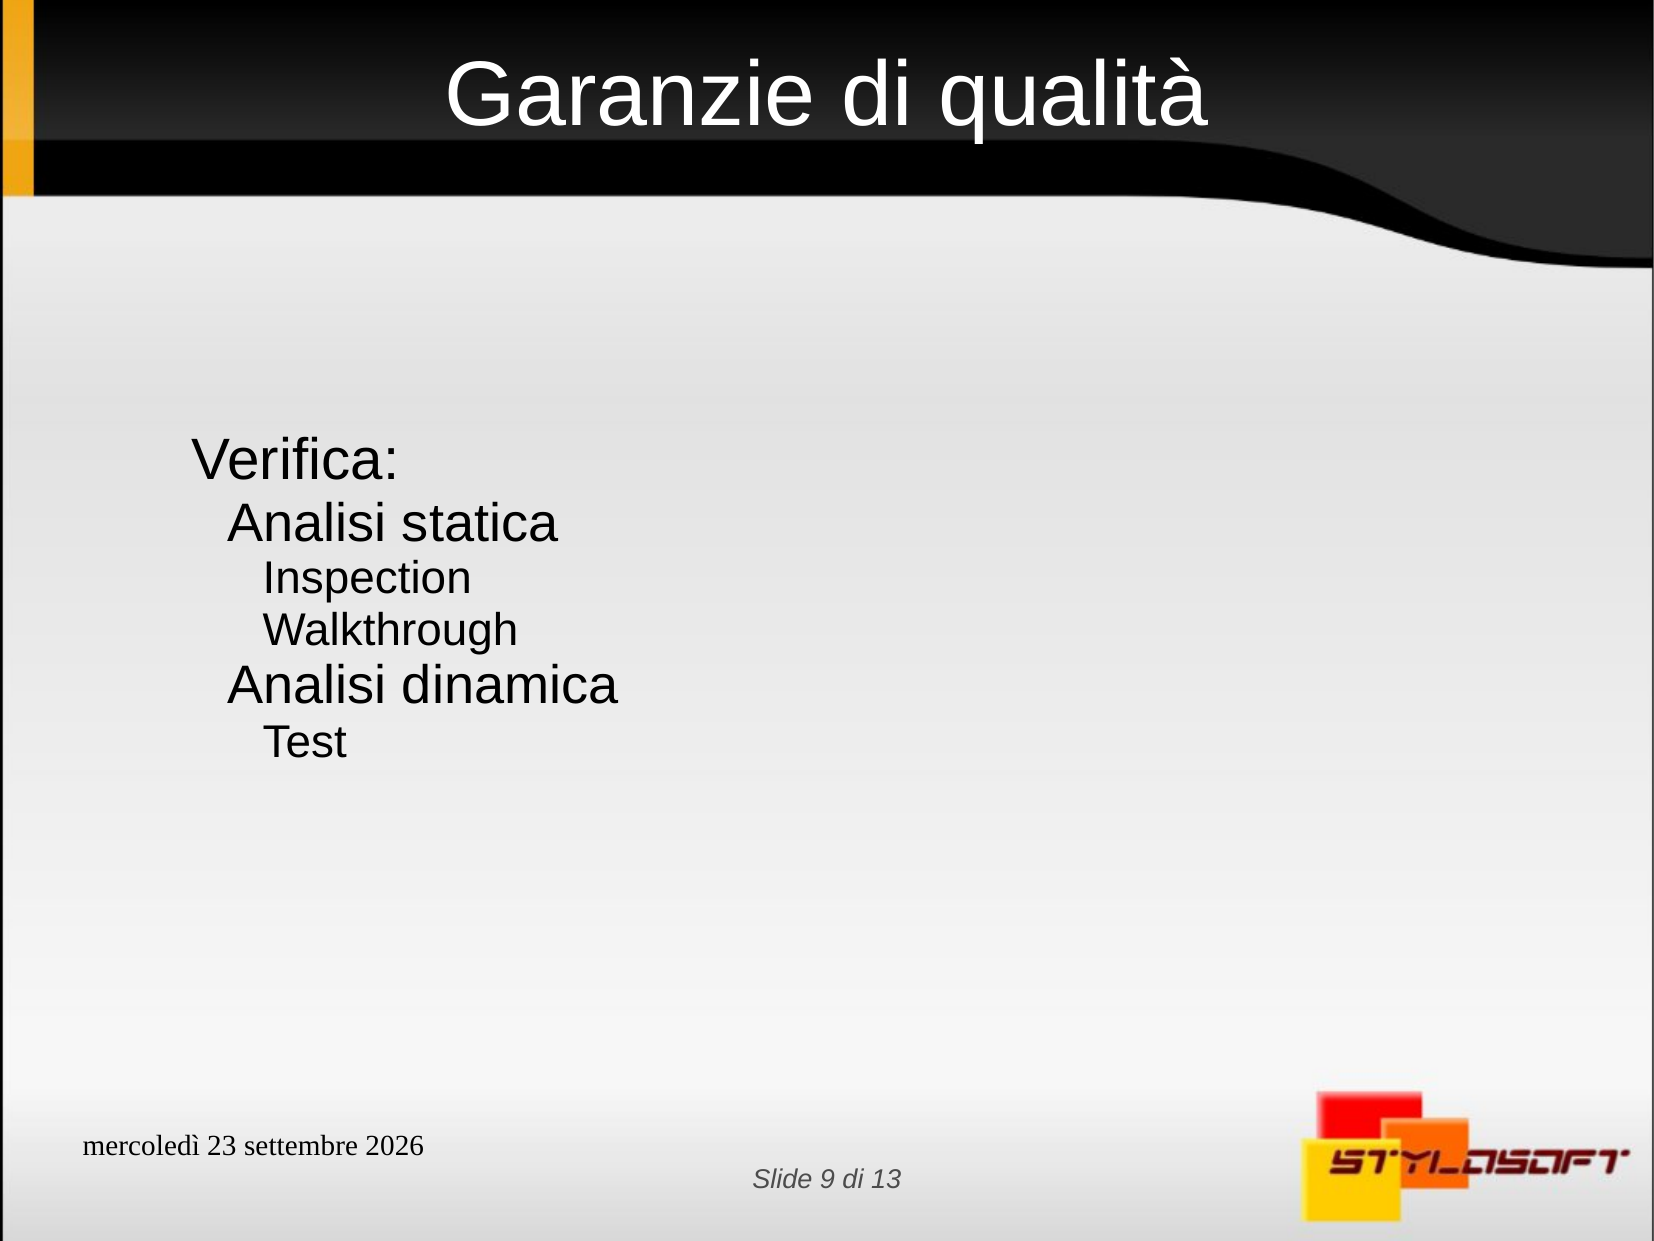

# Garanzie di qualità
Verifica:
Analisi statica
Inspection
Walkthrough
Analisi dinamica
Test
Slide di 13